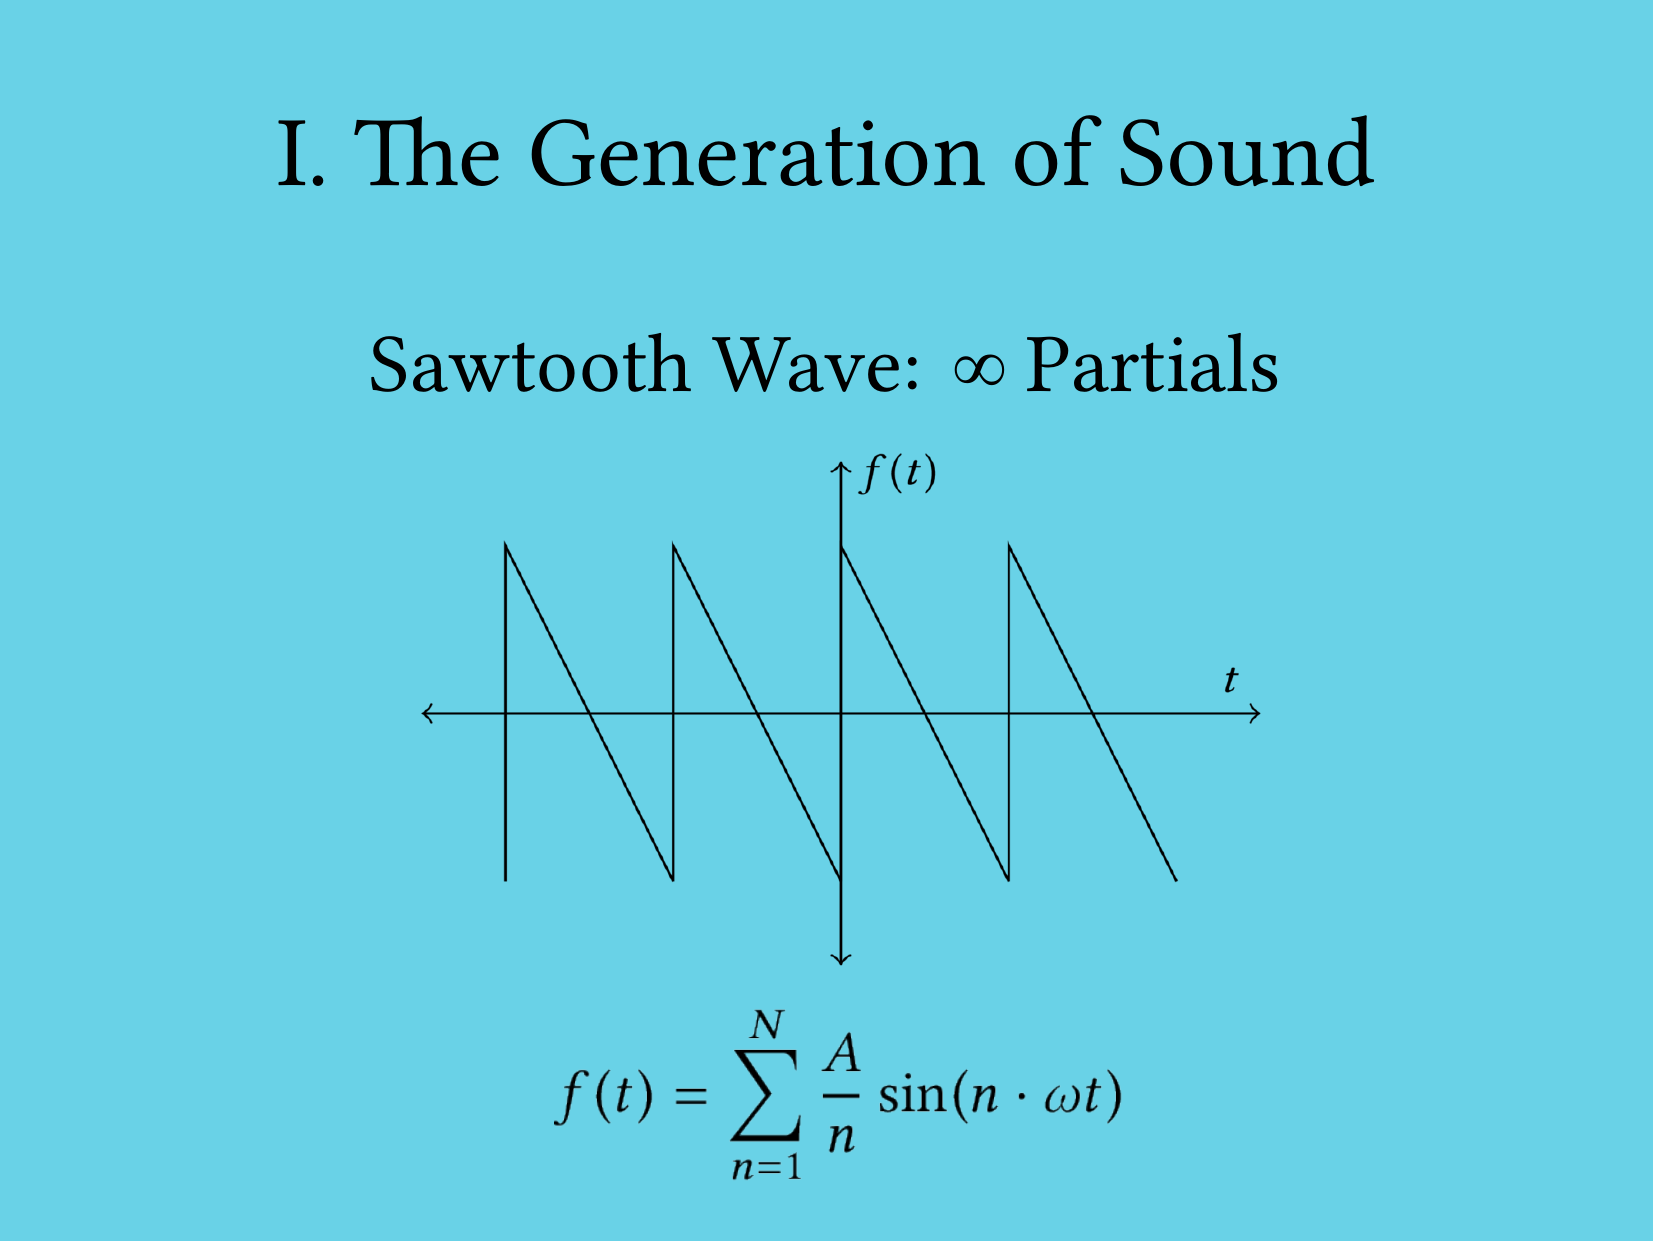

I. The Generation of Sound
# Sawtooth Wave: Partials